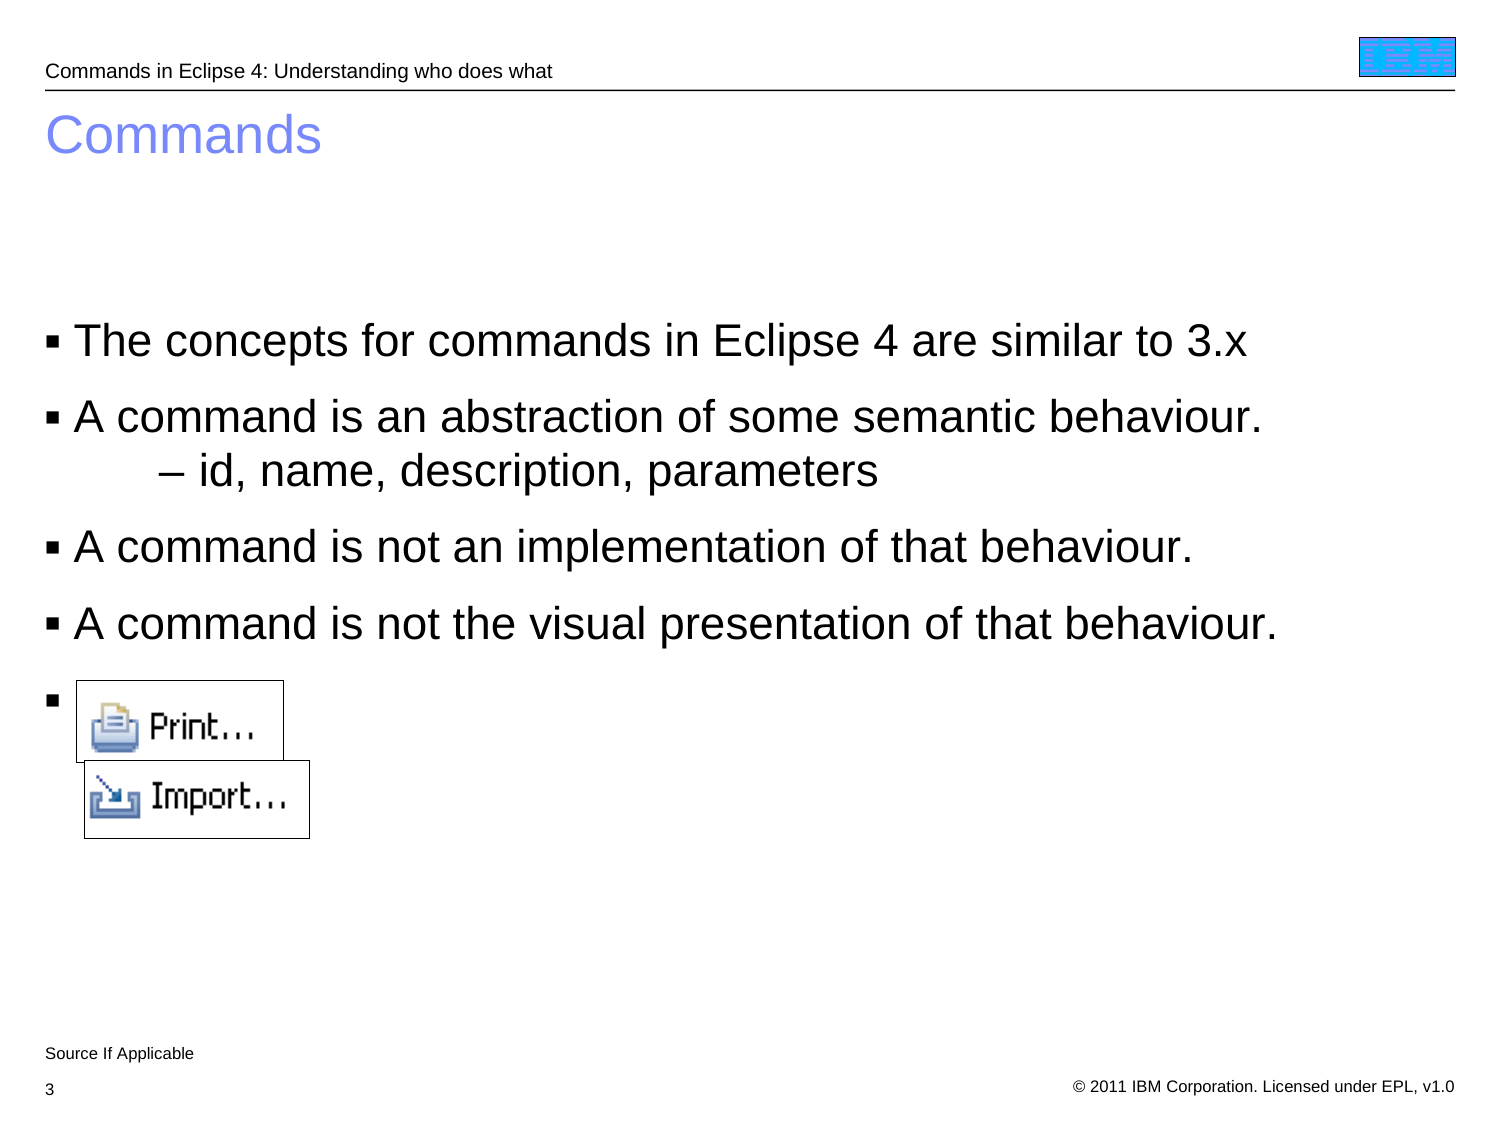

Commands in Eclipse 4: Understanding who does what
# Commands
The concepts for commands in Eclipse 4 are similar to 3.x
A command is an abstraction of some semantic behaviour.
 id, name, description, parameters
A command is not an implementation of that behaviour.
A command is not the visual presentation of that behaviour.
 Source If Applicable
3